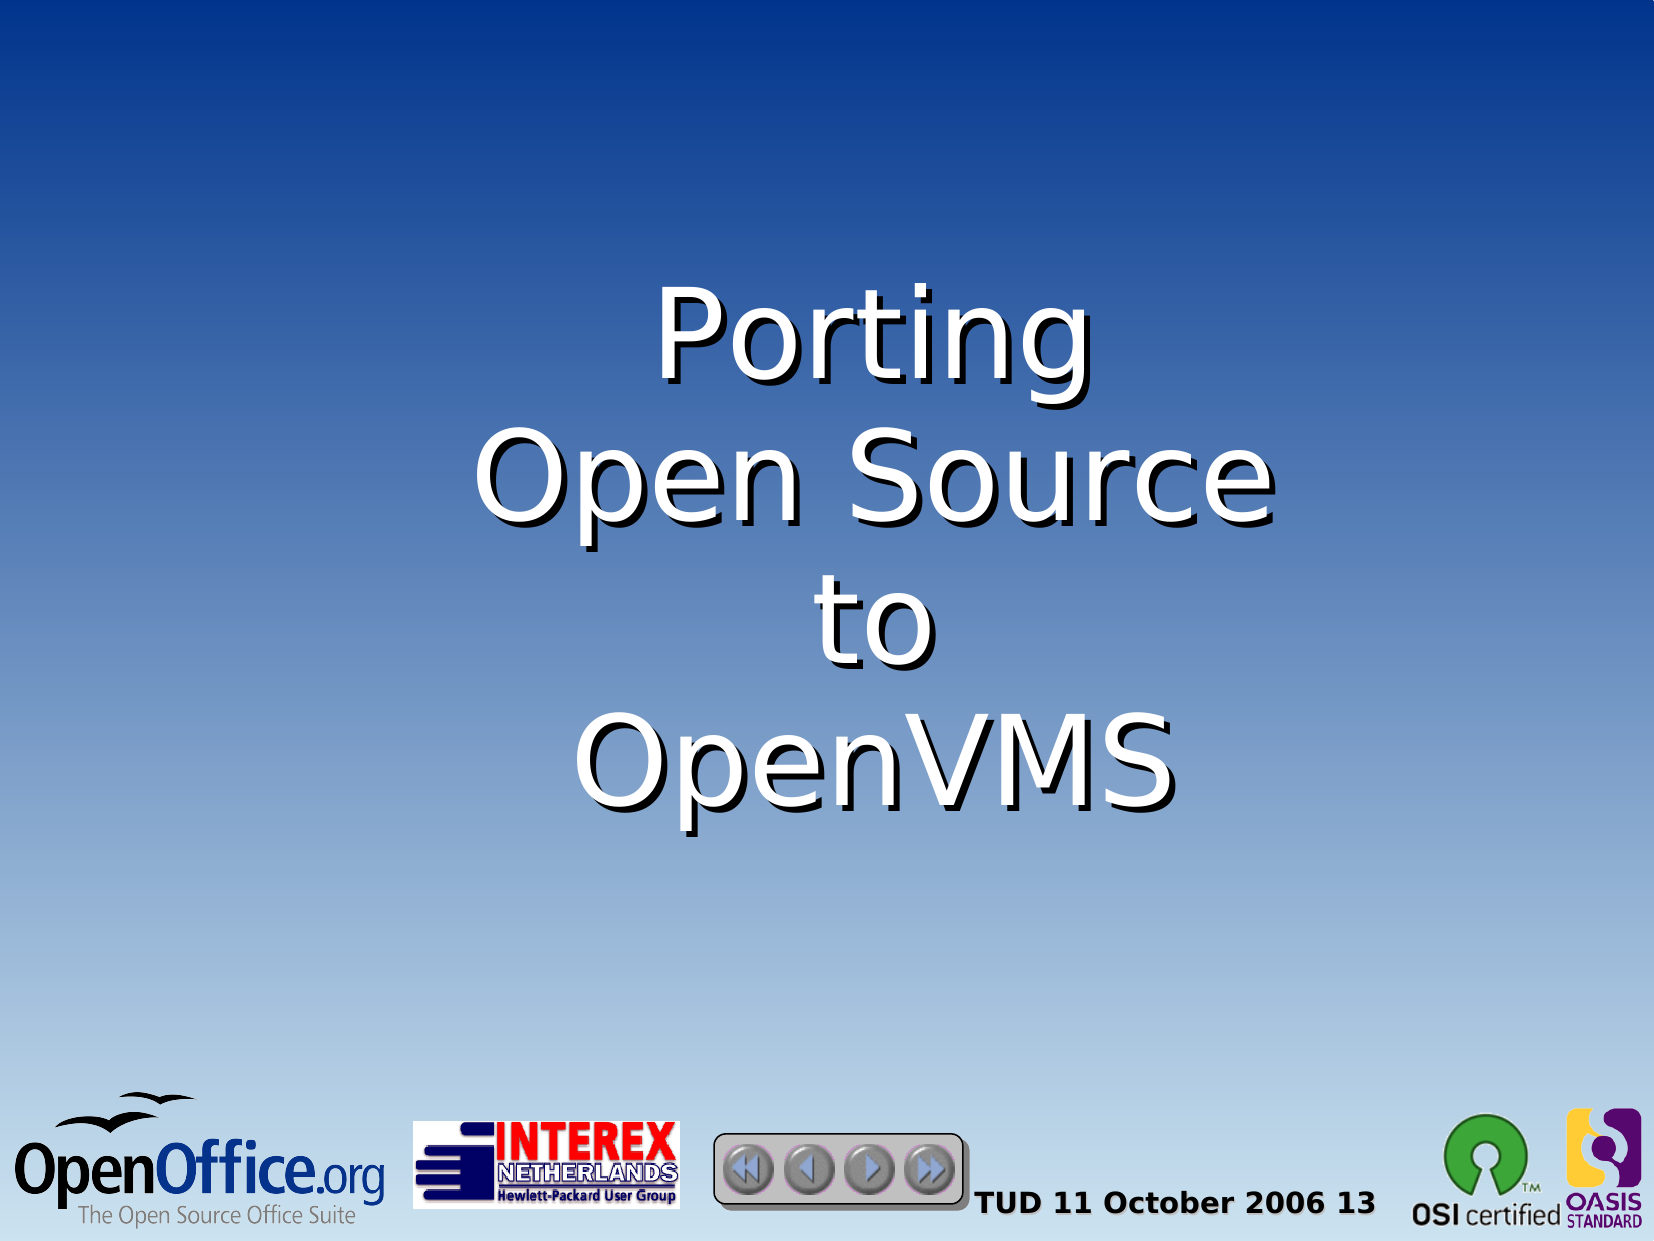

Porting
Open Source
to
OpenVMS
#
TUD 11 October 2006